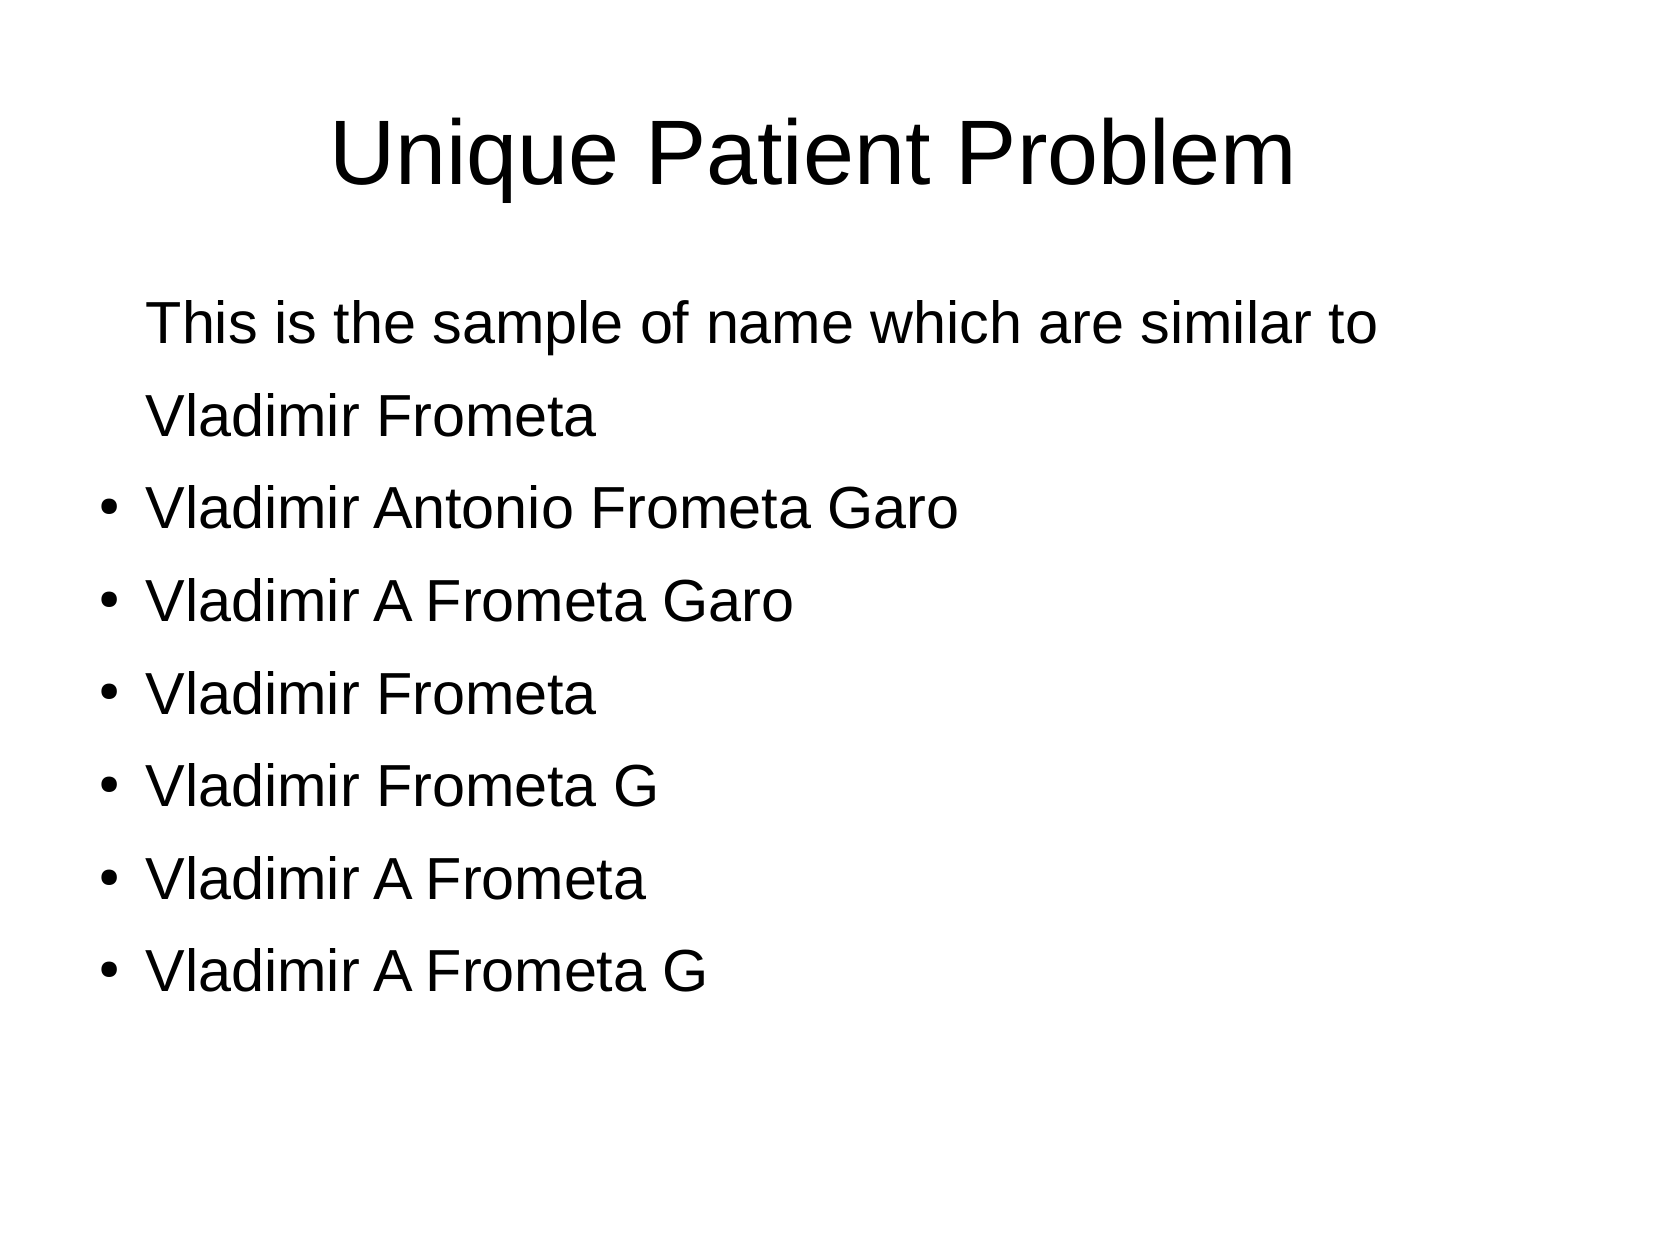

# Unique Patient Problem
This is the sample of name which are similar to
Vladimir Frometa
Vladimir Antonio Frometa Garo
Vladimir A Frometa Garo
Vladimir Frometa
Vladimir Frometa G
Vladimir A Frometa
Vladimir A Frometa G